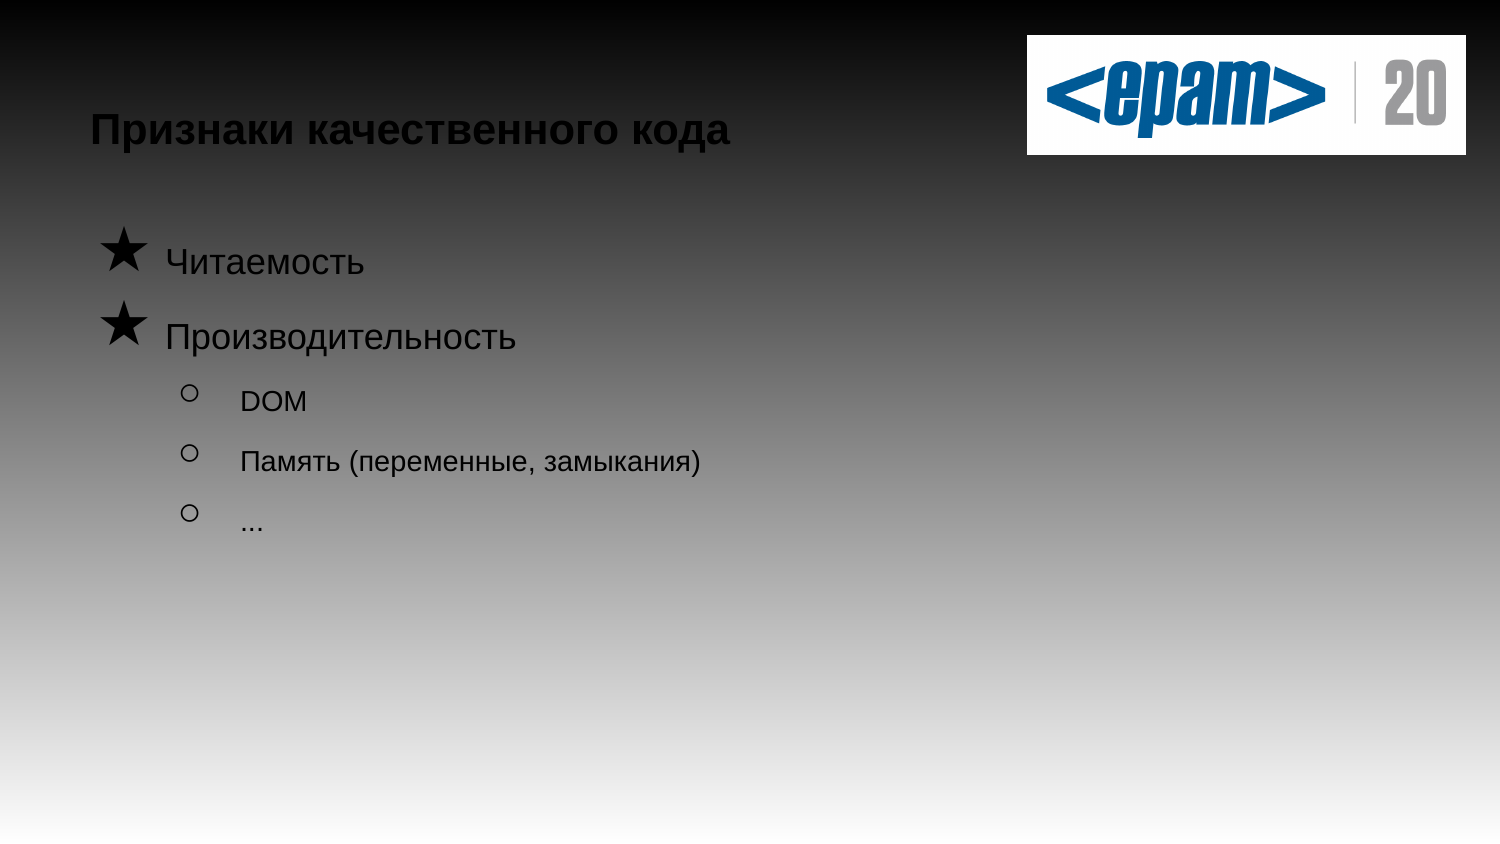

# Признаки качественного кода
Читаемость
Производительность
DOM
Память (переменные, замыкания)
...